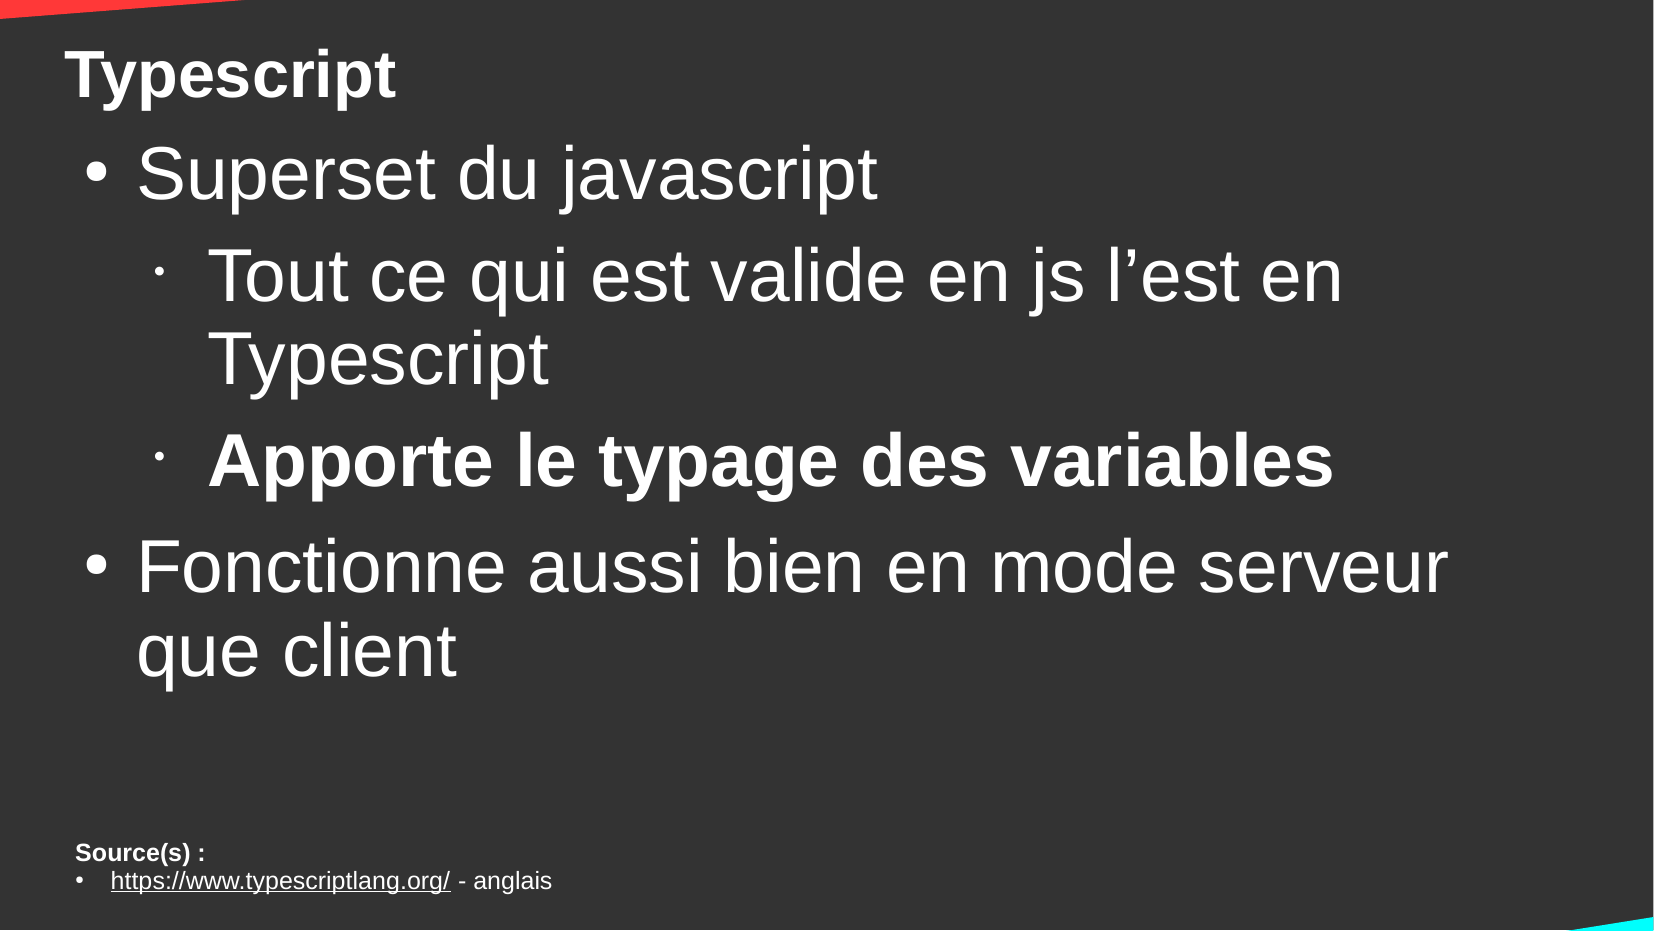

# Typescript
Superset du javascript
Tout ce qui est valide en js l’est en Typescript
Apporte le typage des variables
Fonctionne aussi bien en mode serveur que client
Source(s) :
https://www.typescriptlang.org/ - anglais